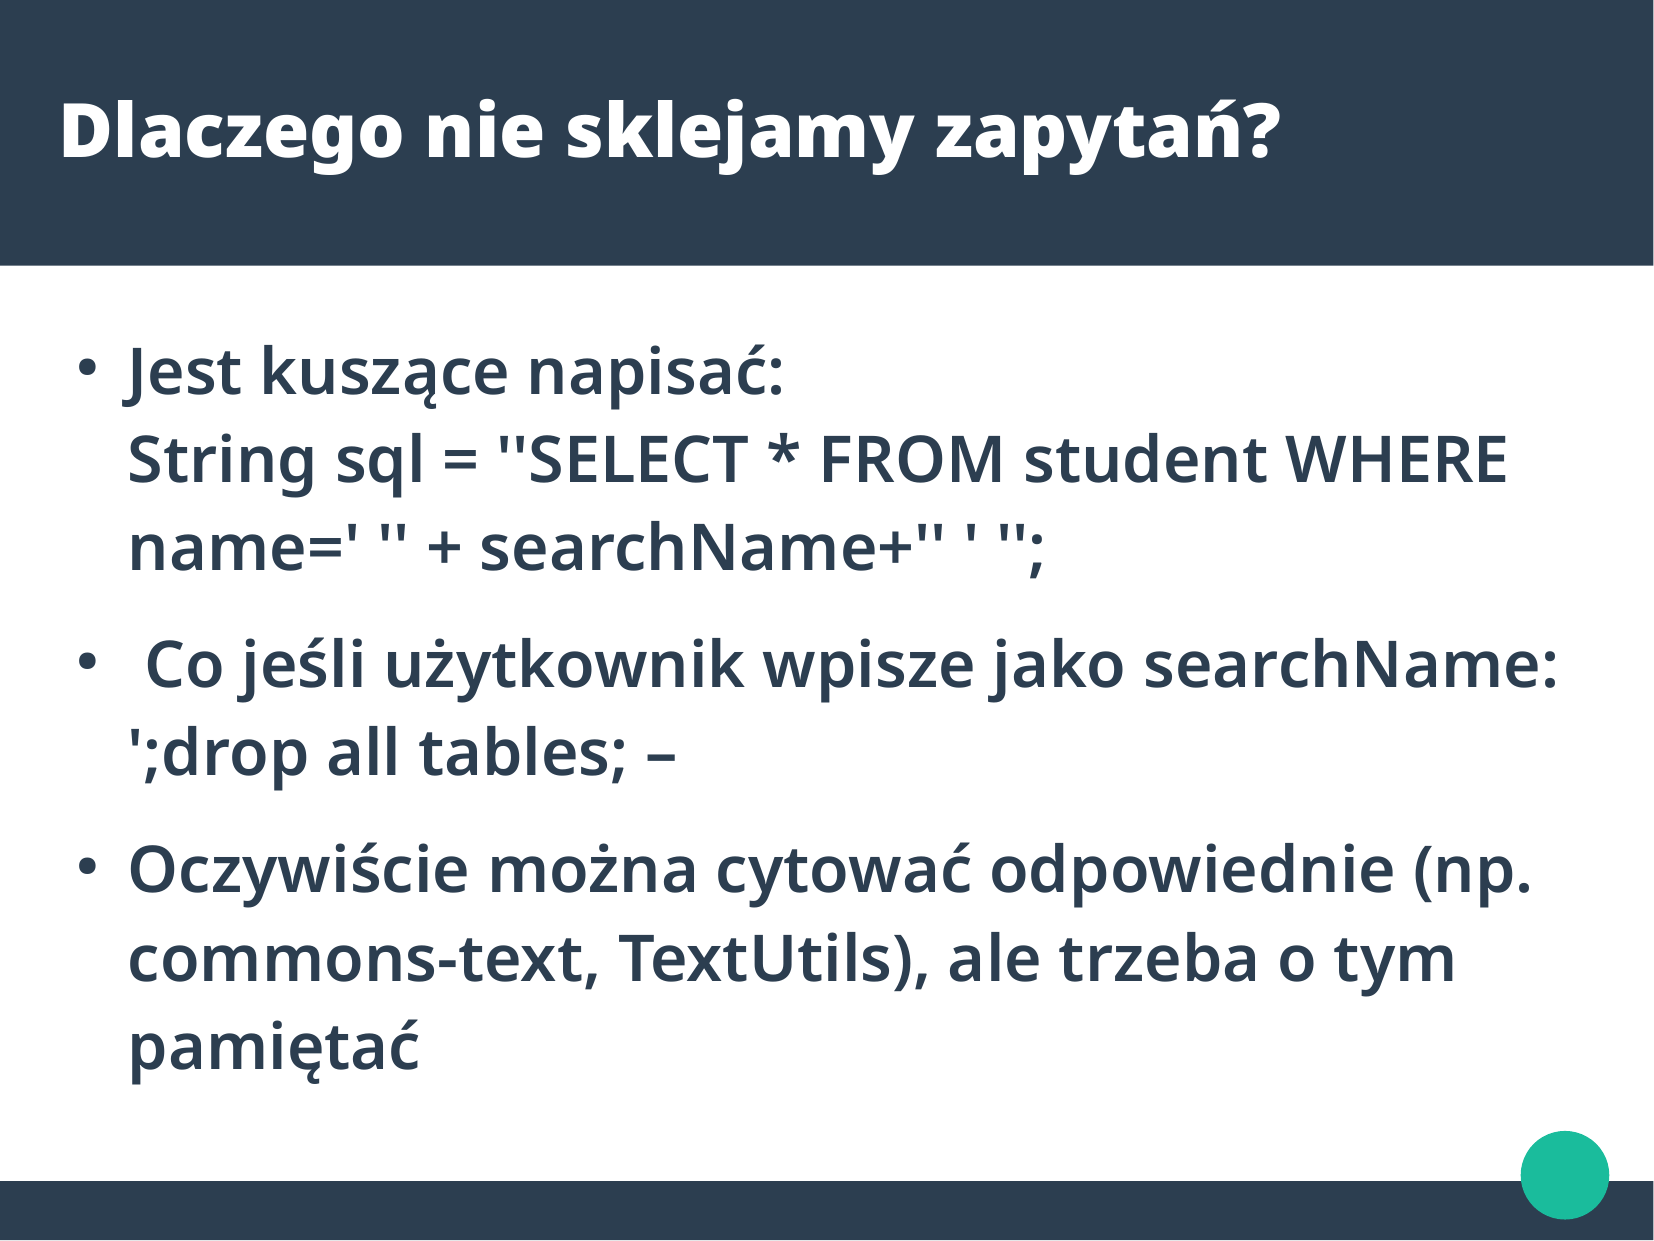

# Dlaczego nie sklejamy zapytań?
Jest kuszące napisać:
String sql = ''SELECT * FROM student WHERE name=' '' + searchName+'' ' '';
 Co jeśli użytkownik wpisze jako searchName:
';drop all tables; –
Oczywiście można cytować odpowiednie (np. commons-text, TextUtils), ale trzeba o tym pamiętać